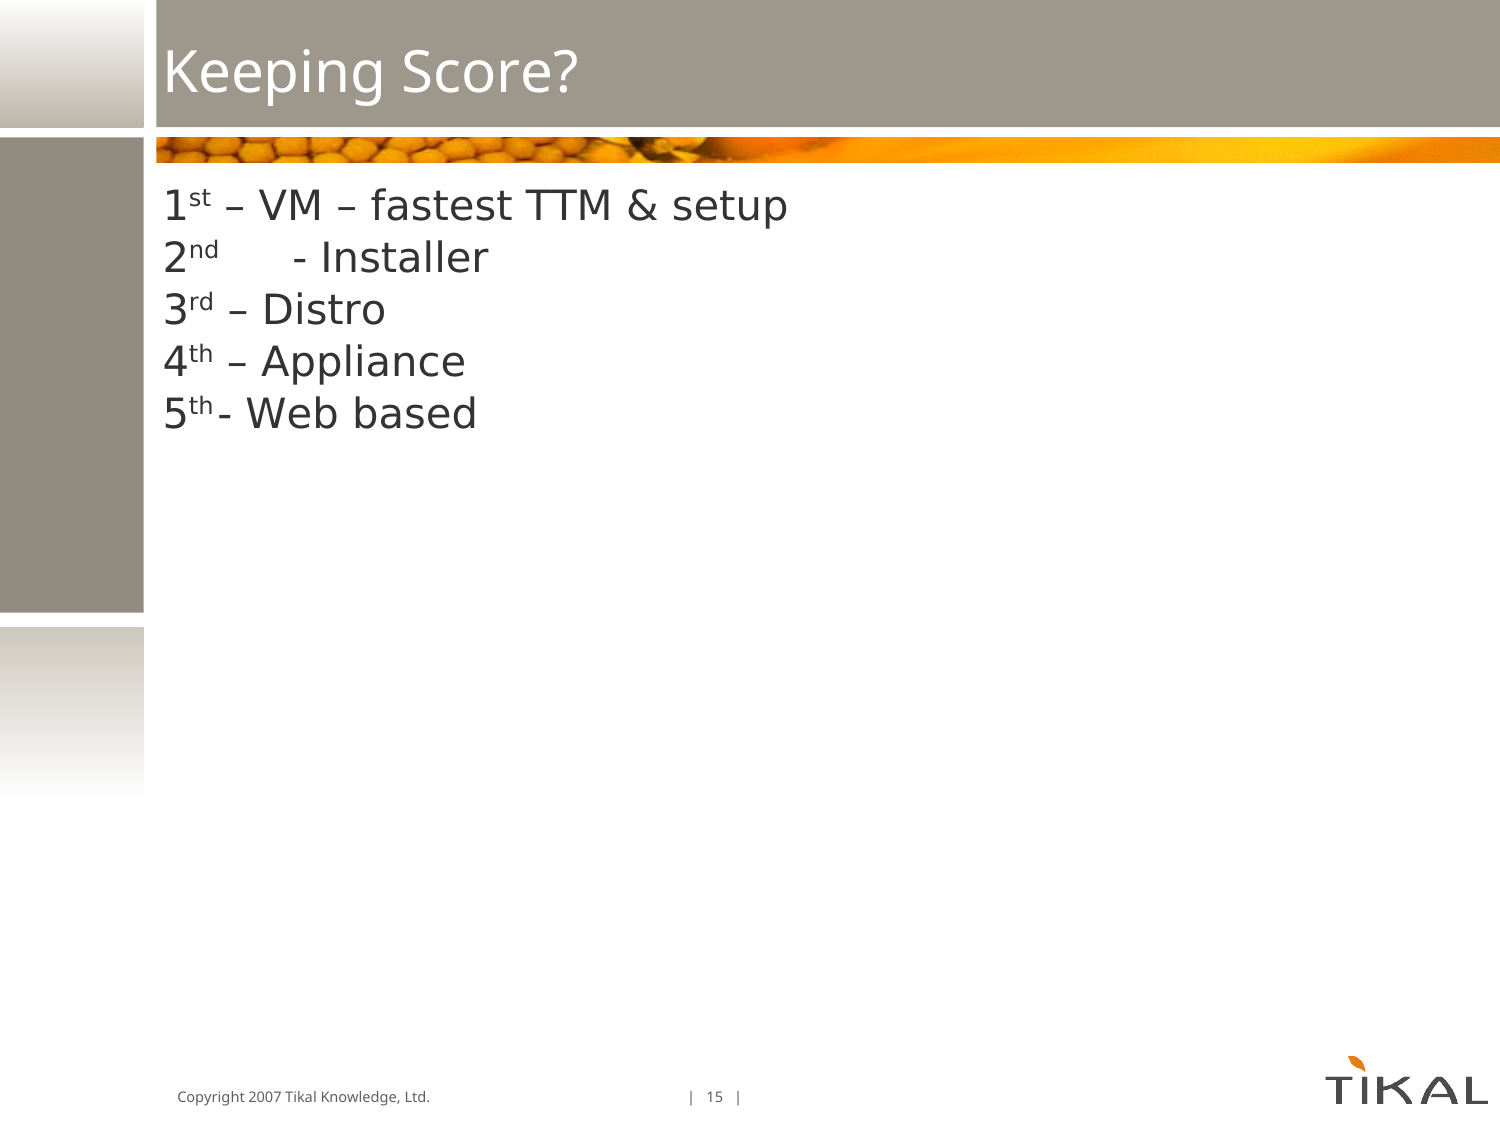

Keeping Score?
1st – VM – fastest TTM & setup
2nd	- Installer
3rd – Distro
4th – Appliance
5th	- Web based